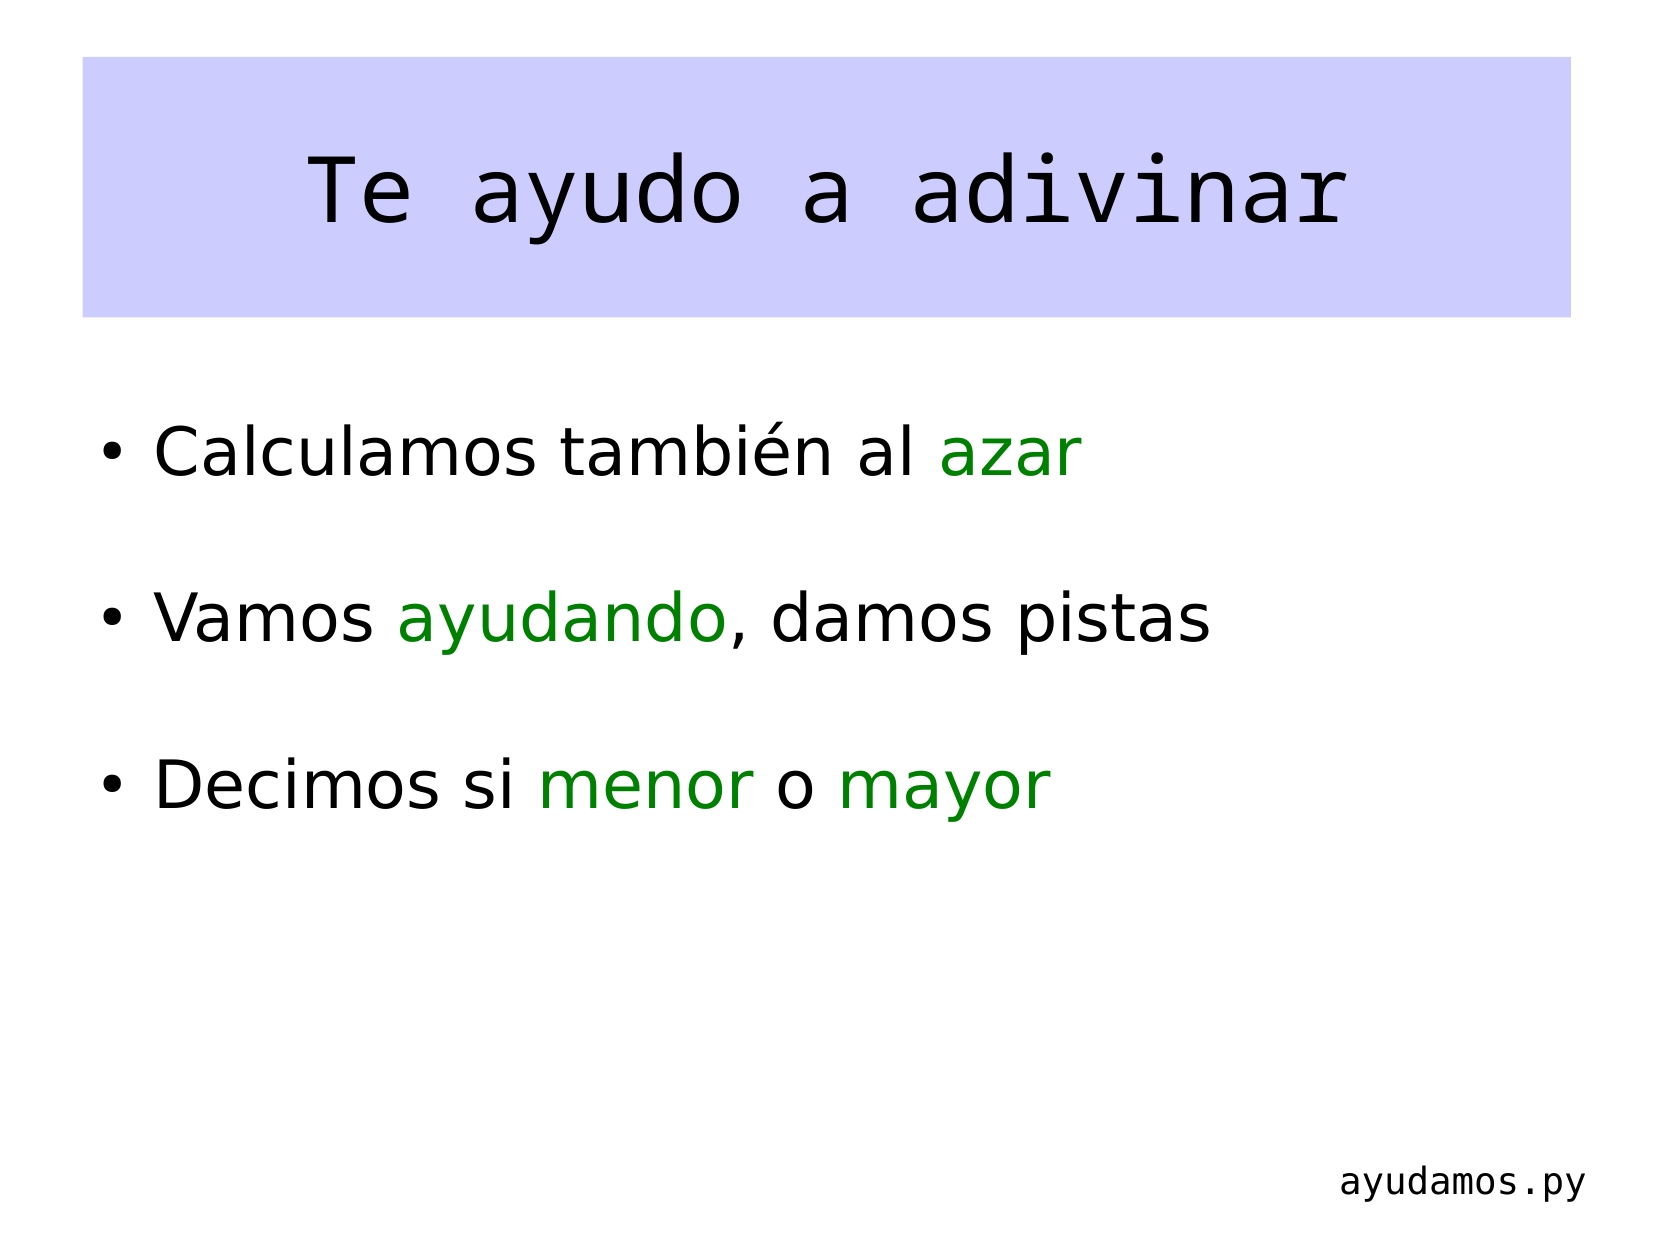

# Te ayudo a adivinar
Calculamos también al azar
Vamos ayudando, damos pistas
Decimos si menor o mayor
ayudamos.py